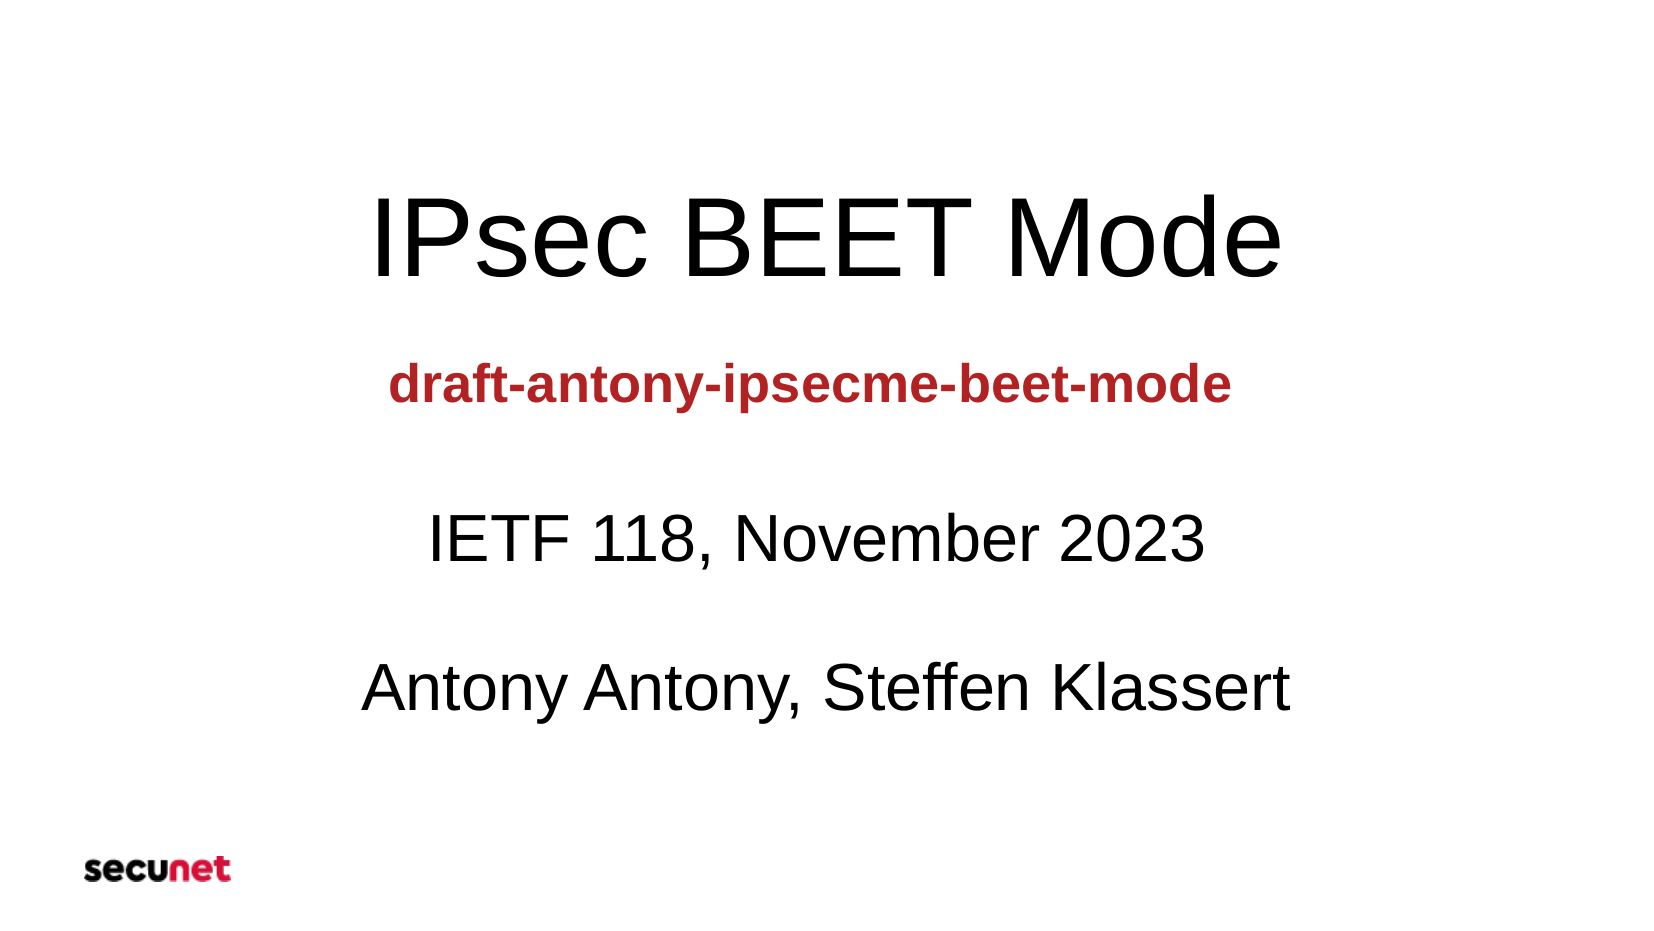

# IPsec BEET Mode
 draft-antony-ipsecme-beet-mode
IETF 118, November 2023
Antony Antony, Steffen Klassert